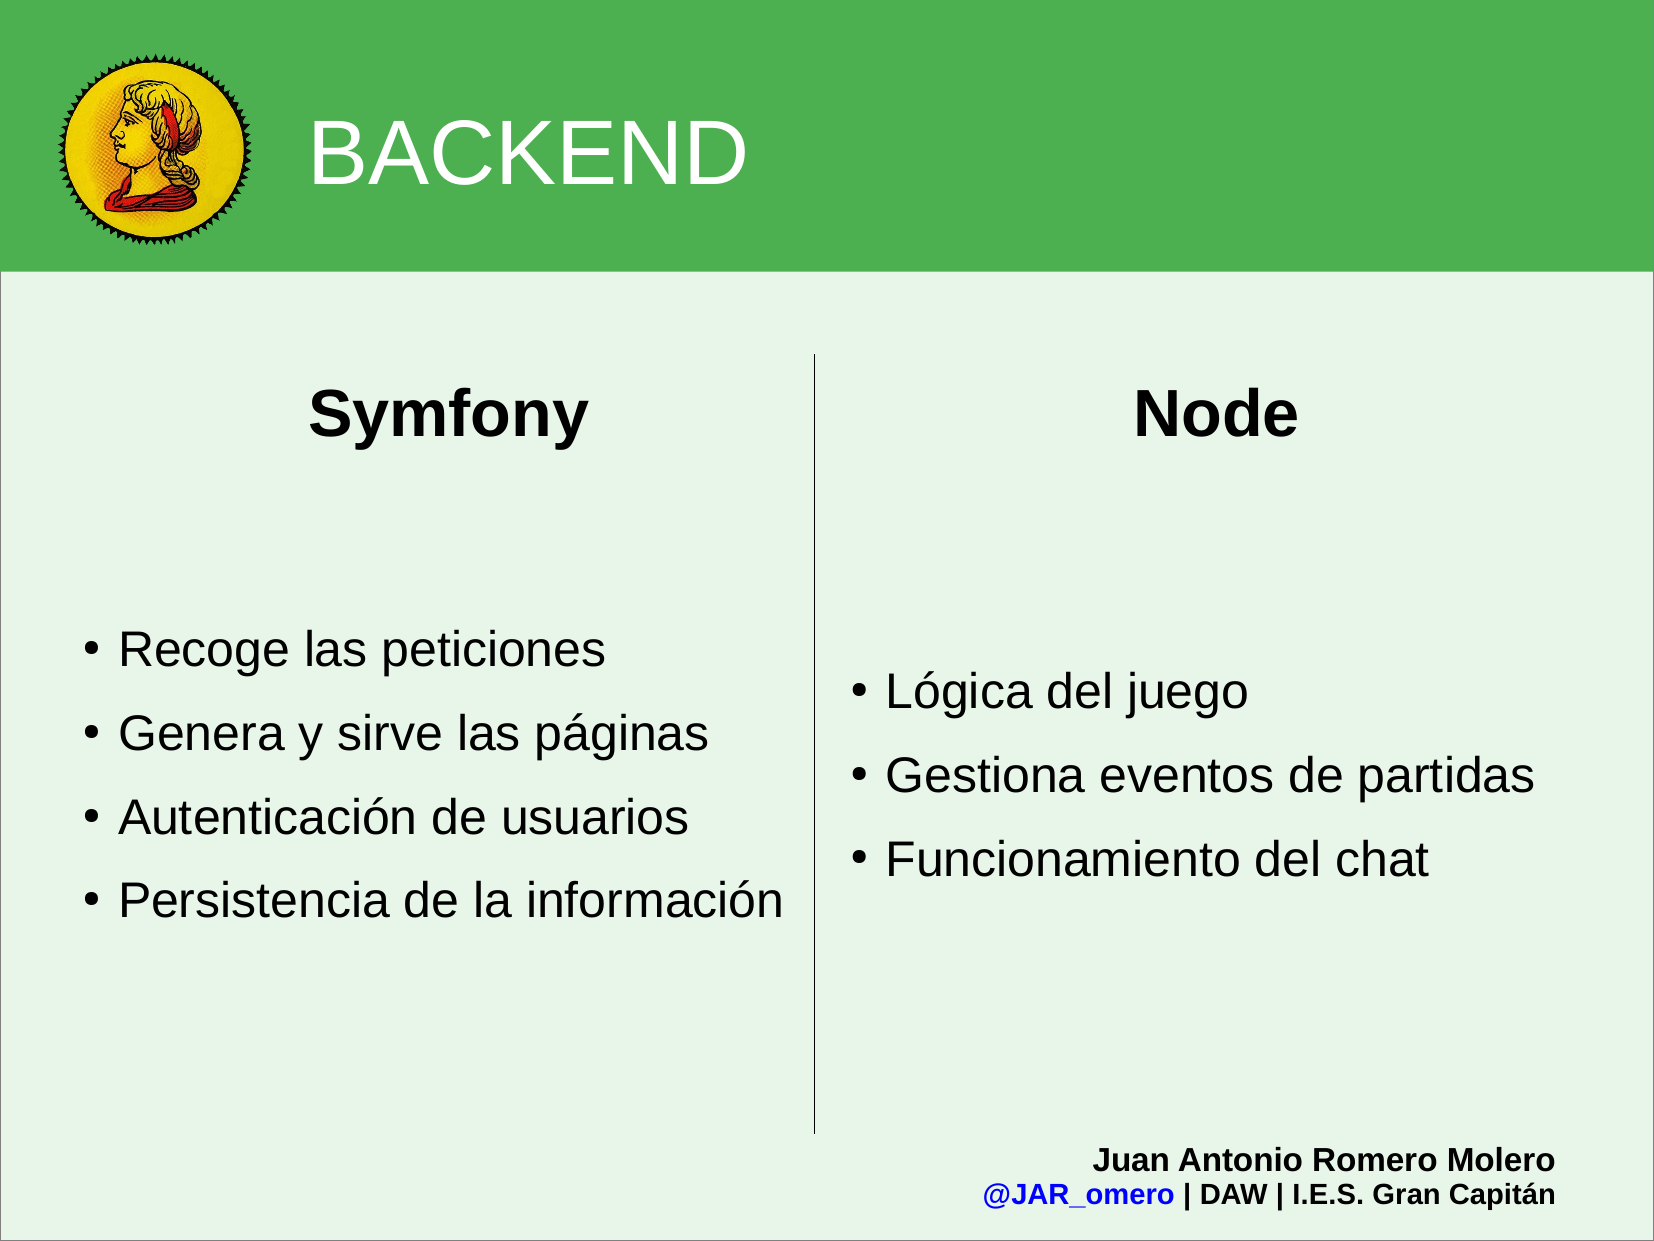

# BACKEND
Symfony
Node
Recoge las peticiones
Genera y sirve las páginas
Autenticación de usuarios
Persistencia de la información
Lógica del juego
Gestiona eventos de partidas
Funcionamiento del chat
Juan Antonio Romero Molero
@JAR_omero | DAW | I.E.S. Gran Capitán